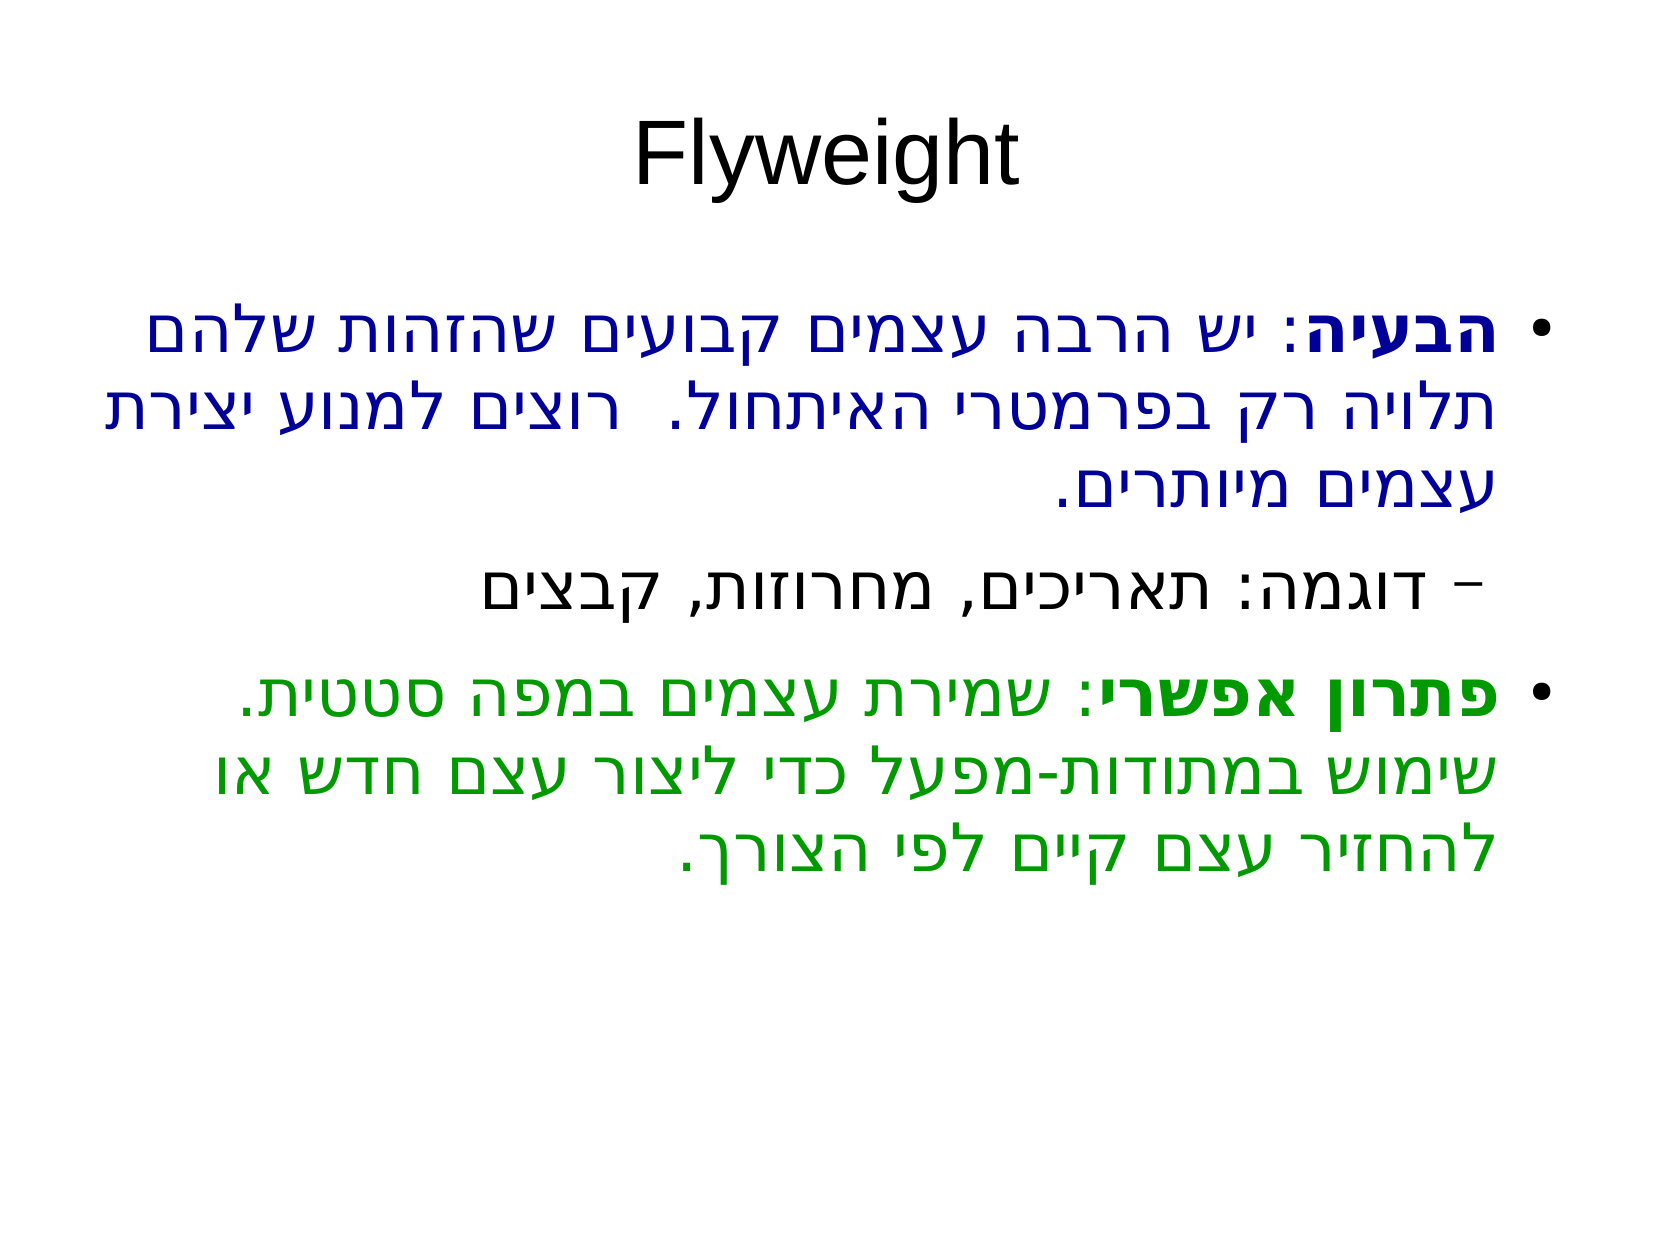

# Flyweight
הבעיה: יש הרבה עצמים קבועים שהזהות שלהם תלויה רק בפרמטרי האיתחול. רוצים למנוע יצירת עצמים מיותרים.
דוגמה: תאריכים, מחרוזות, קבצים
פתרון אפשרי: שמירת עצמים במפה סטטית.
שימוש במתודות-מפעל כדי ליצור עצם חדש או להחזיר עצם קיים לפי הצורך.